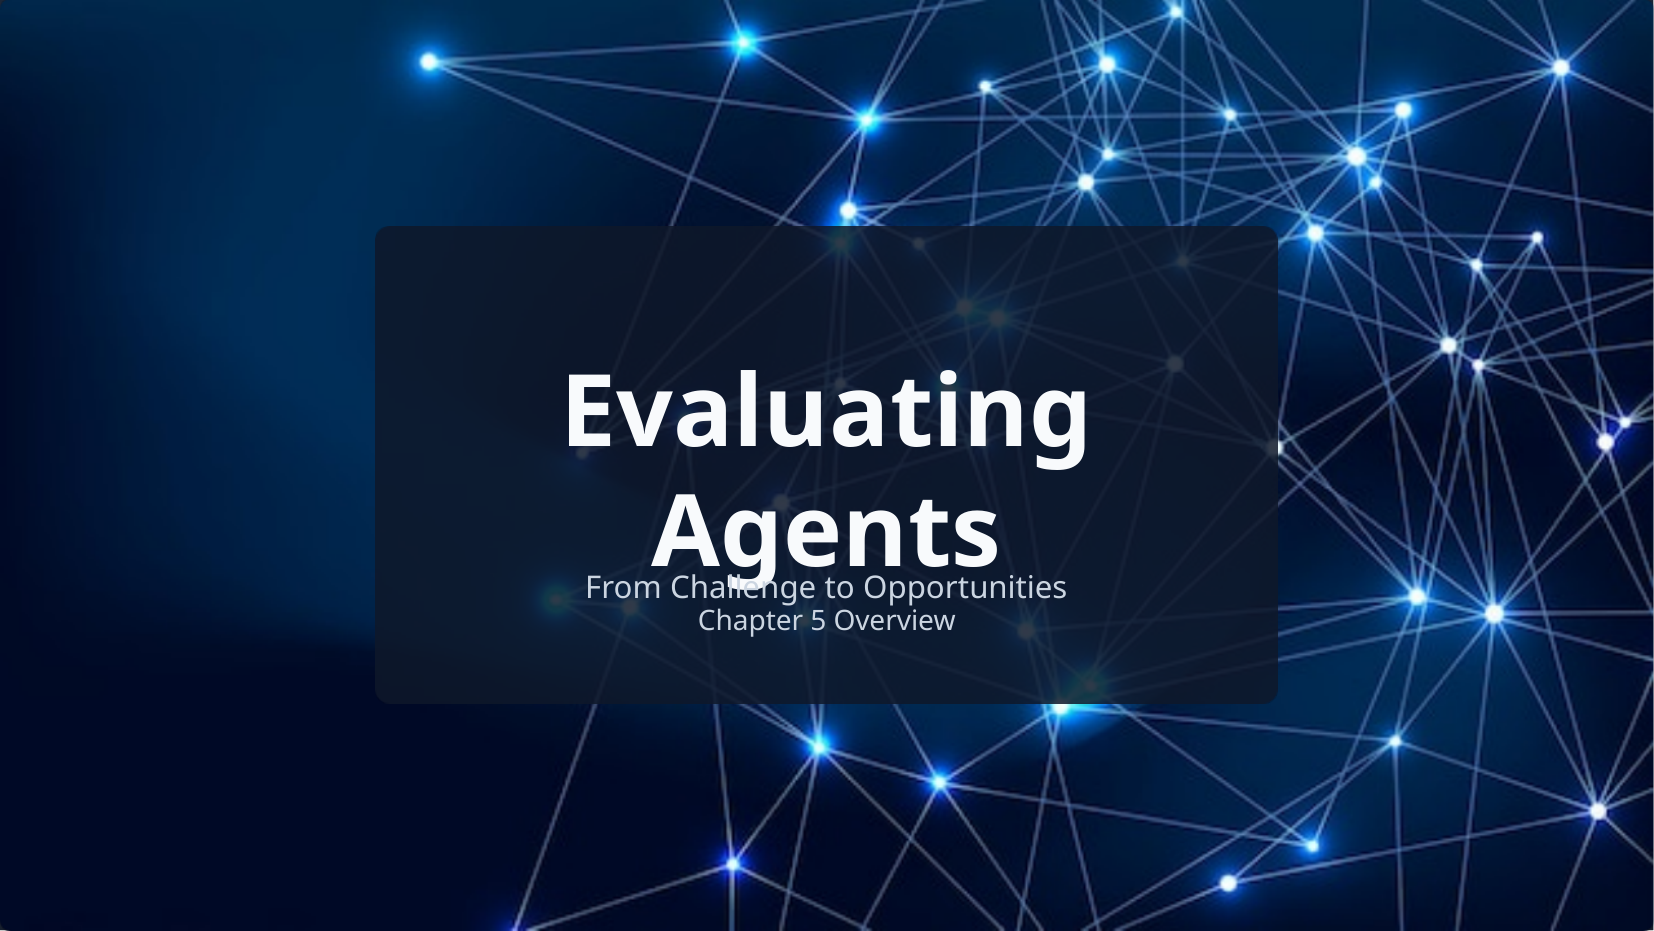

Evaluating Agents
From Challenge to Opportunities
Chapter 5 Overview